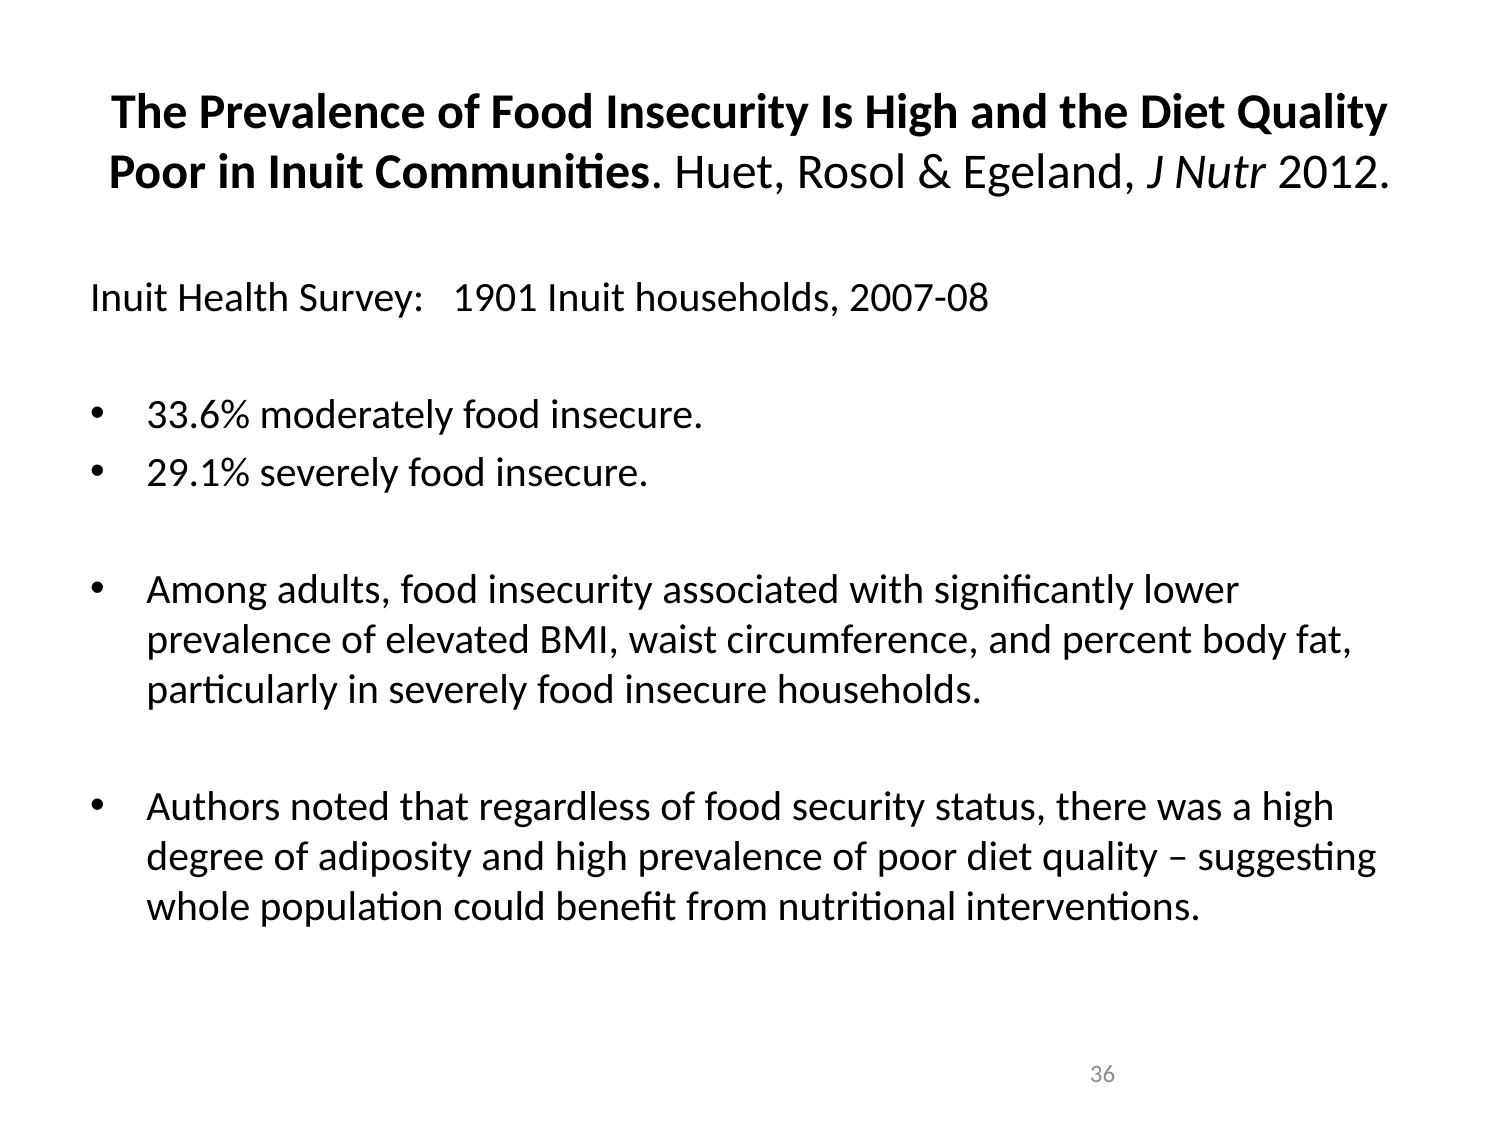

# The Prevalence of Food Insecurity Is High and the Diet Quality Poor in Inuit Communities. Huet, Rosol & Egeland, J Nutr 2012.
Inuit Health Survey: 1901 Inuit households, 2007-08
33.6% moderately food insecure.
29.1% severely food insecure.
Among adults, food insecurity associated with significantly lower prevalence of elevated BMI, waist circumference, and percent body fat, particularly in severely food insecure households.
Authors noted that regardless of food security status, there was a high degree of adiposity and high prevalence of poor diet quality – suggesting whole population could benefit from nutritional interventions.